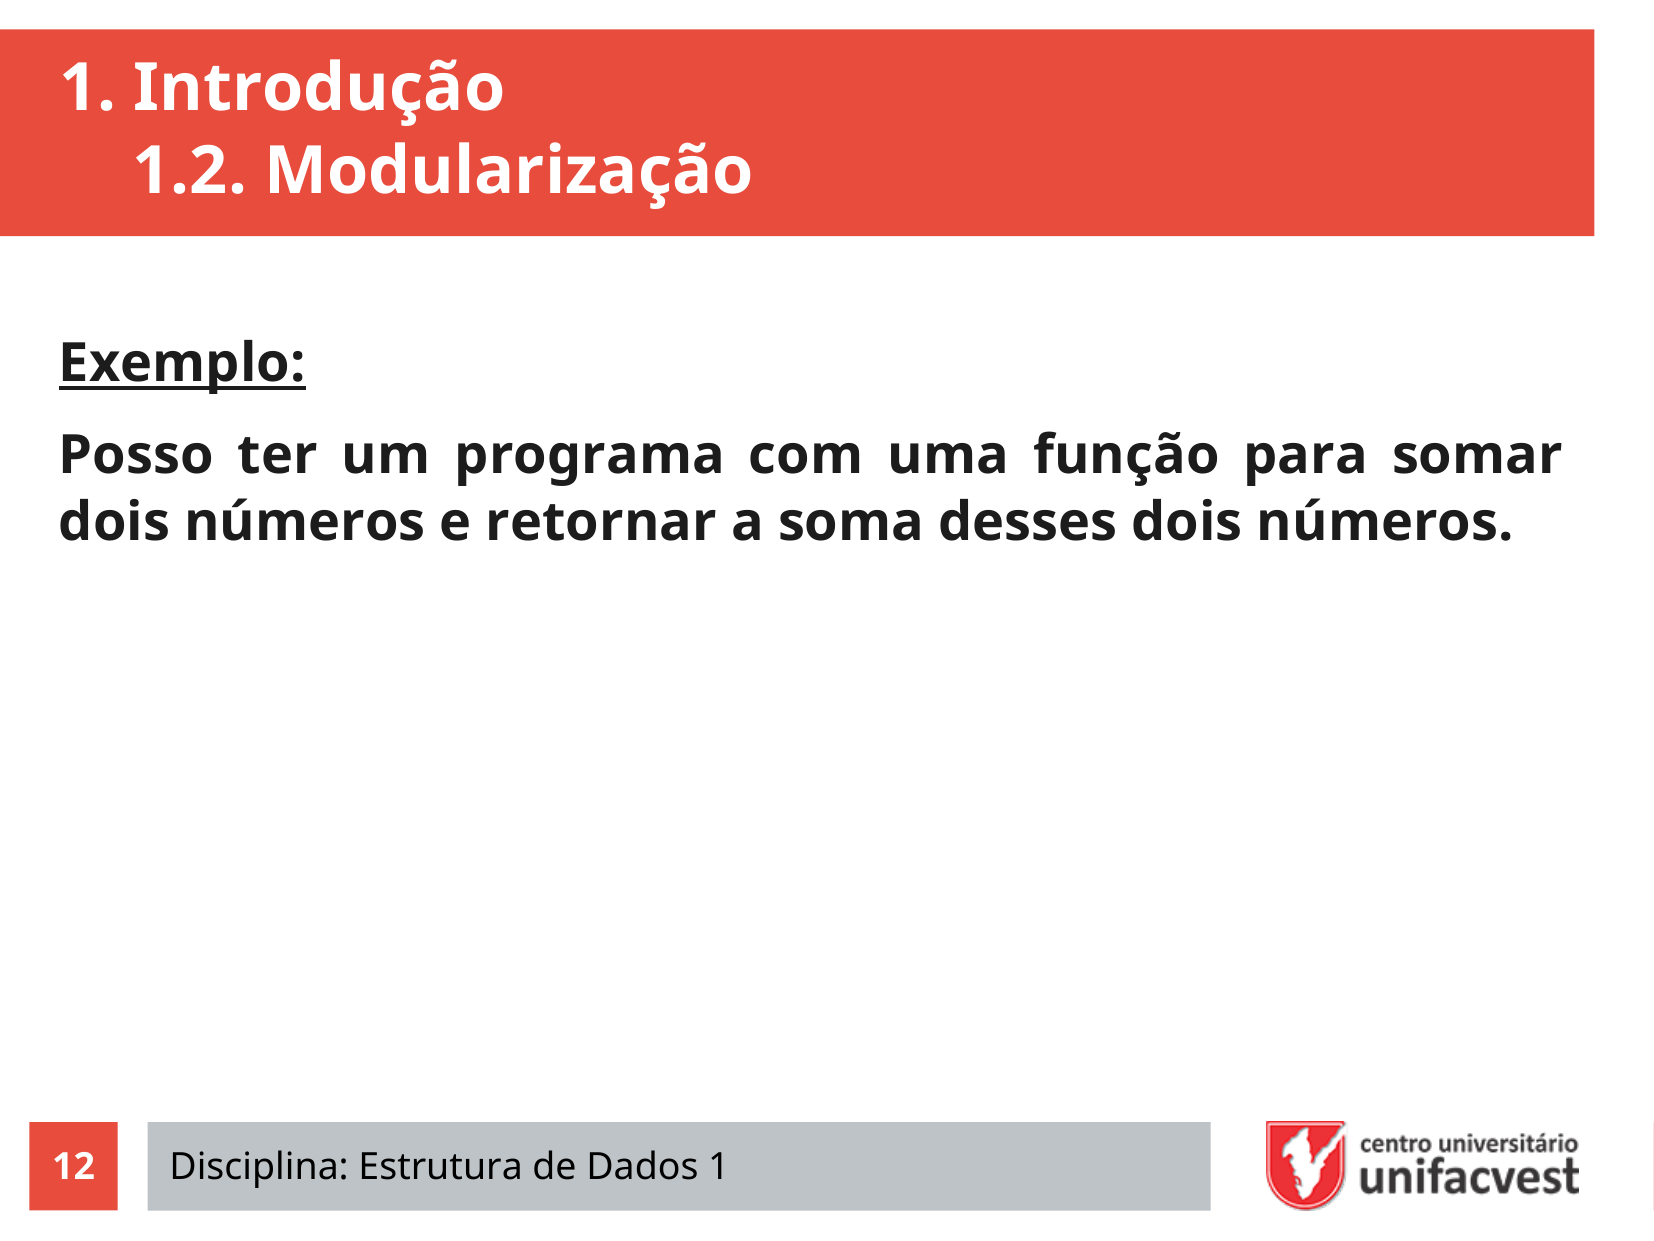

# 1. Introdução 1.2. Modularização
Exemplo:
Posso ter um programa com uma função para somar dois números e retornar a soma desses dois números.
12
Disciplina: Estrutura de Dados 1